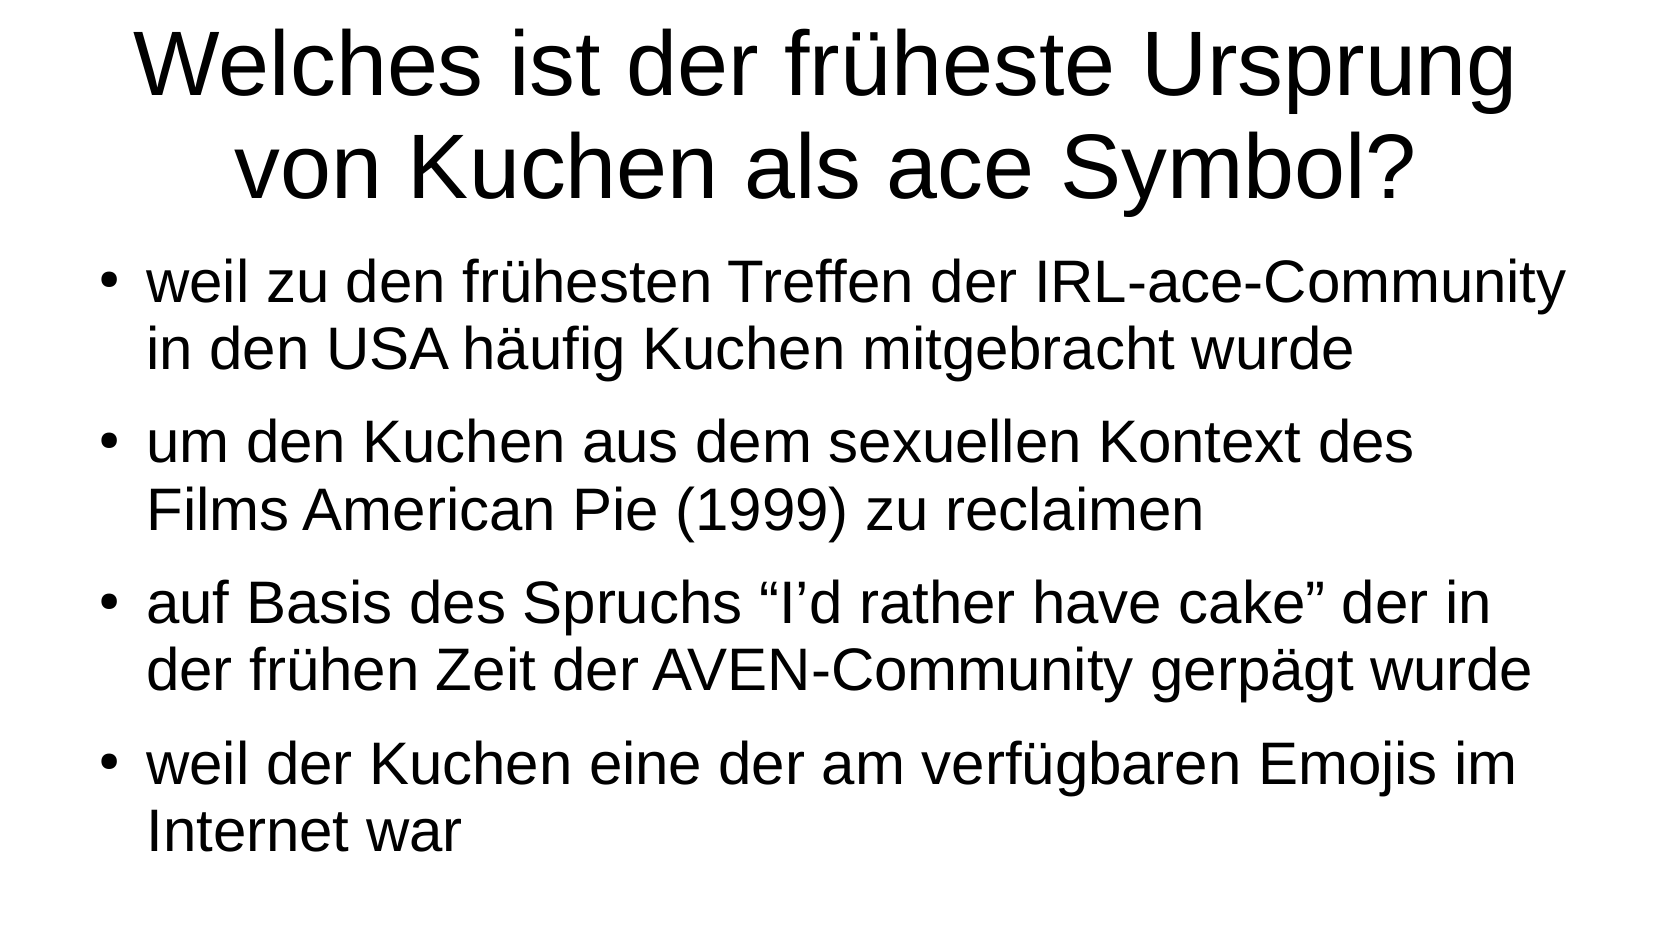

# Welches ist der früheste Ursprung von Kuchen als ace Symbol?
weil zu den frühesten Treffen der IRL-ace-Community in den USA häufig Kuchen mitgebracht wurde
um den Kuchen aus dem sexuellen Kontext des Films American Pie (1999) zu reclaimen
auf Basis des Spruchs “I’d rather have cake” der in der frühen Zeit der AVEN-Community gerpägt wurde
weil der Kuchen eine der am verfügbaren Emojis im Internet war